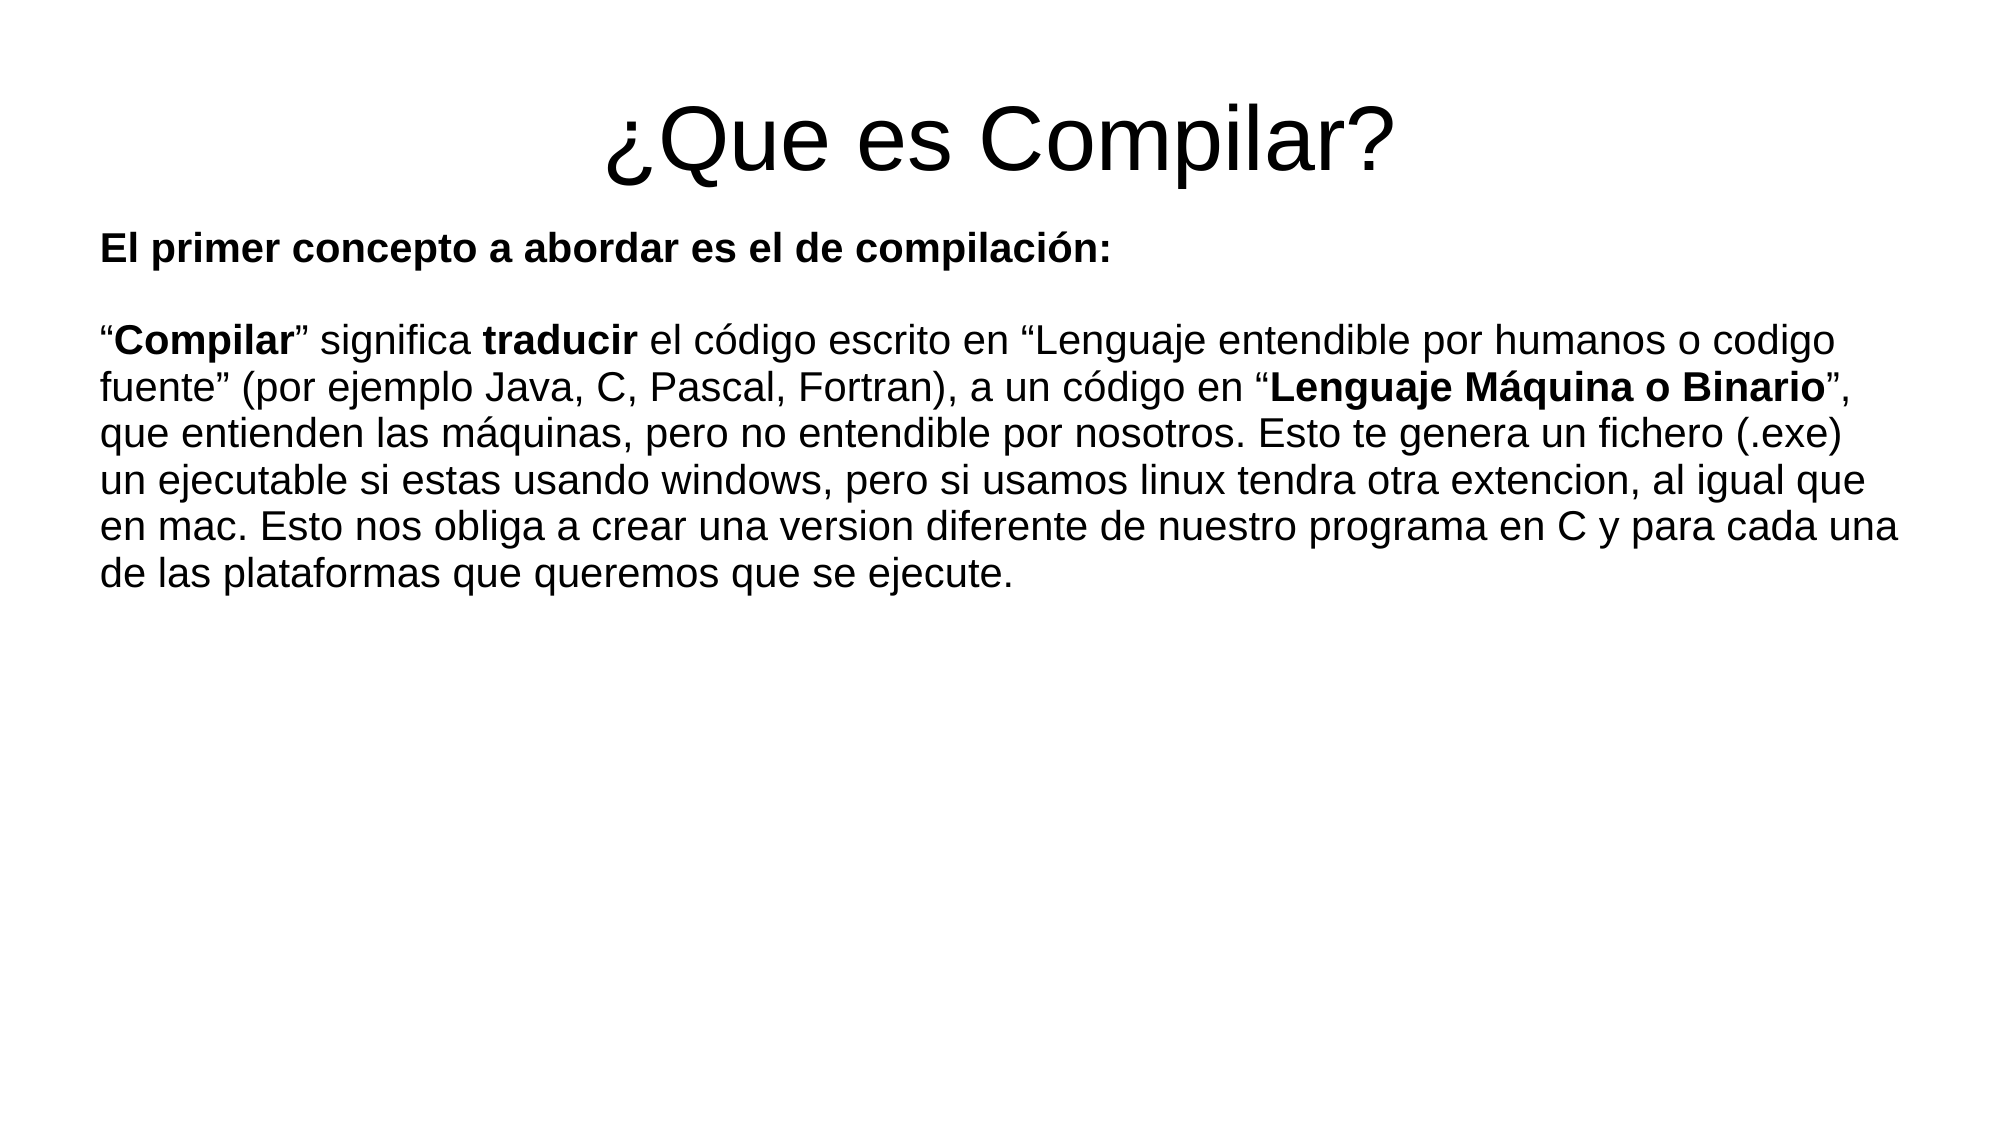

# ¿Que es Compilar?
El primer concepto a abordar es el de compilación:
“Compilar” significa traducir el código escrito en “Lenguaje entendible por humanos o codigo fuente” (por ejemplo Java, C, Pascal, Fortran), a un código en “Lenguaje Máquina o Binario”, que entienden las máquinas, pero no entendible por nosotros. Esto te genera un fichero (.exe) un ejecutable si estas usando windows, pero si usamos linux tendra otra extencion, al igual que en mac. Esto nos obliga a crear una version diferente de nuestro programa en C y para cada una de las plataformas que queremos que se ejecute.